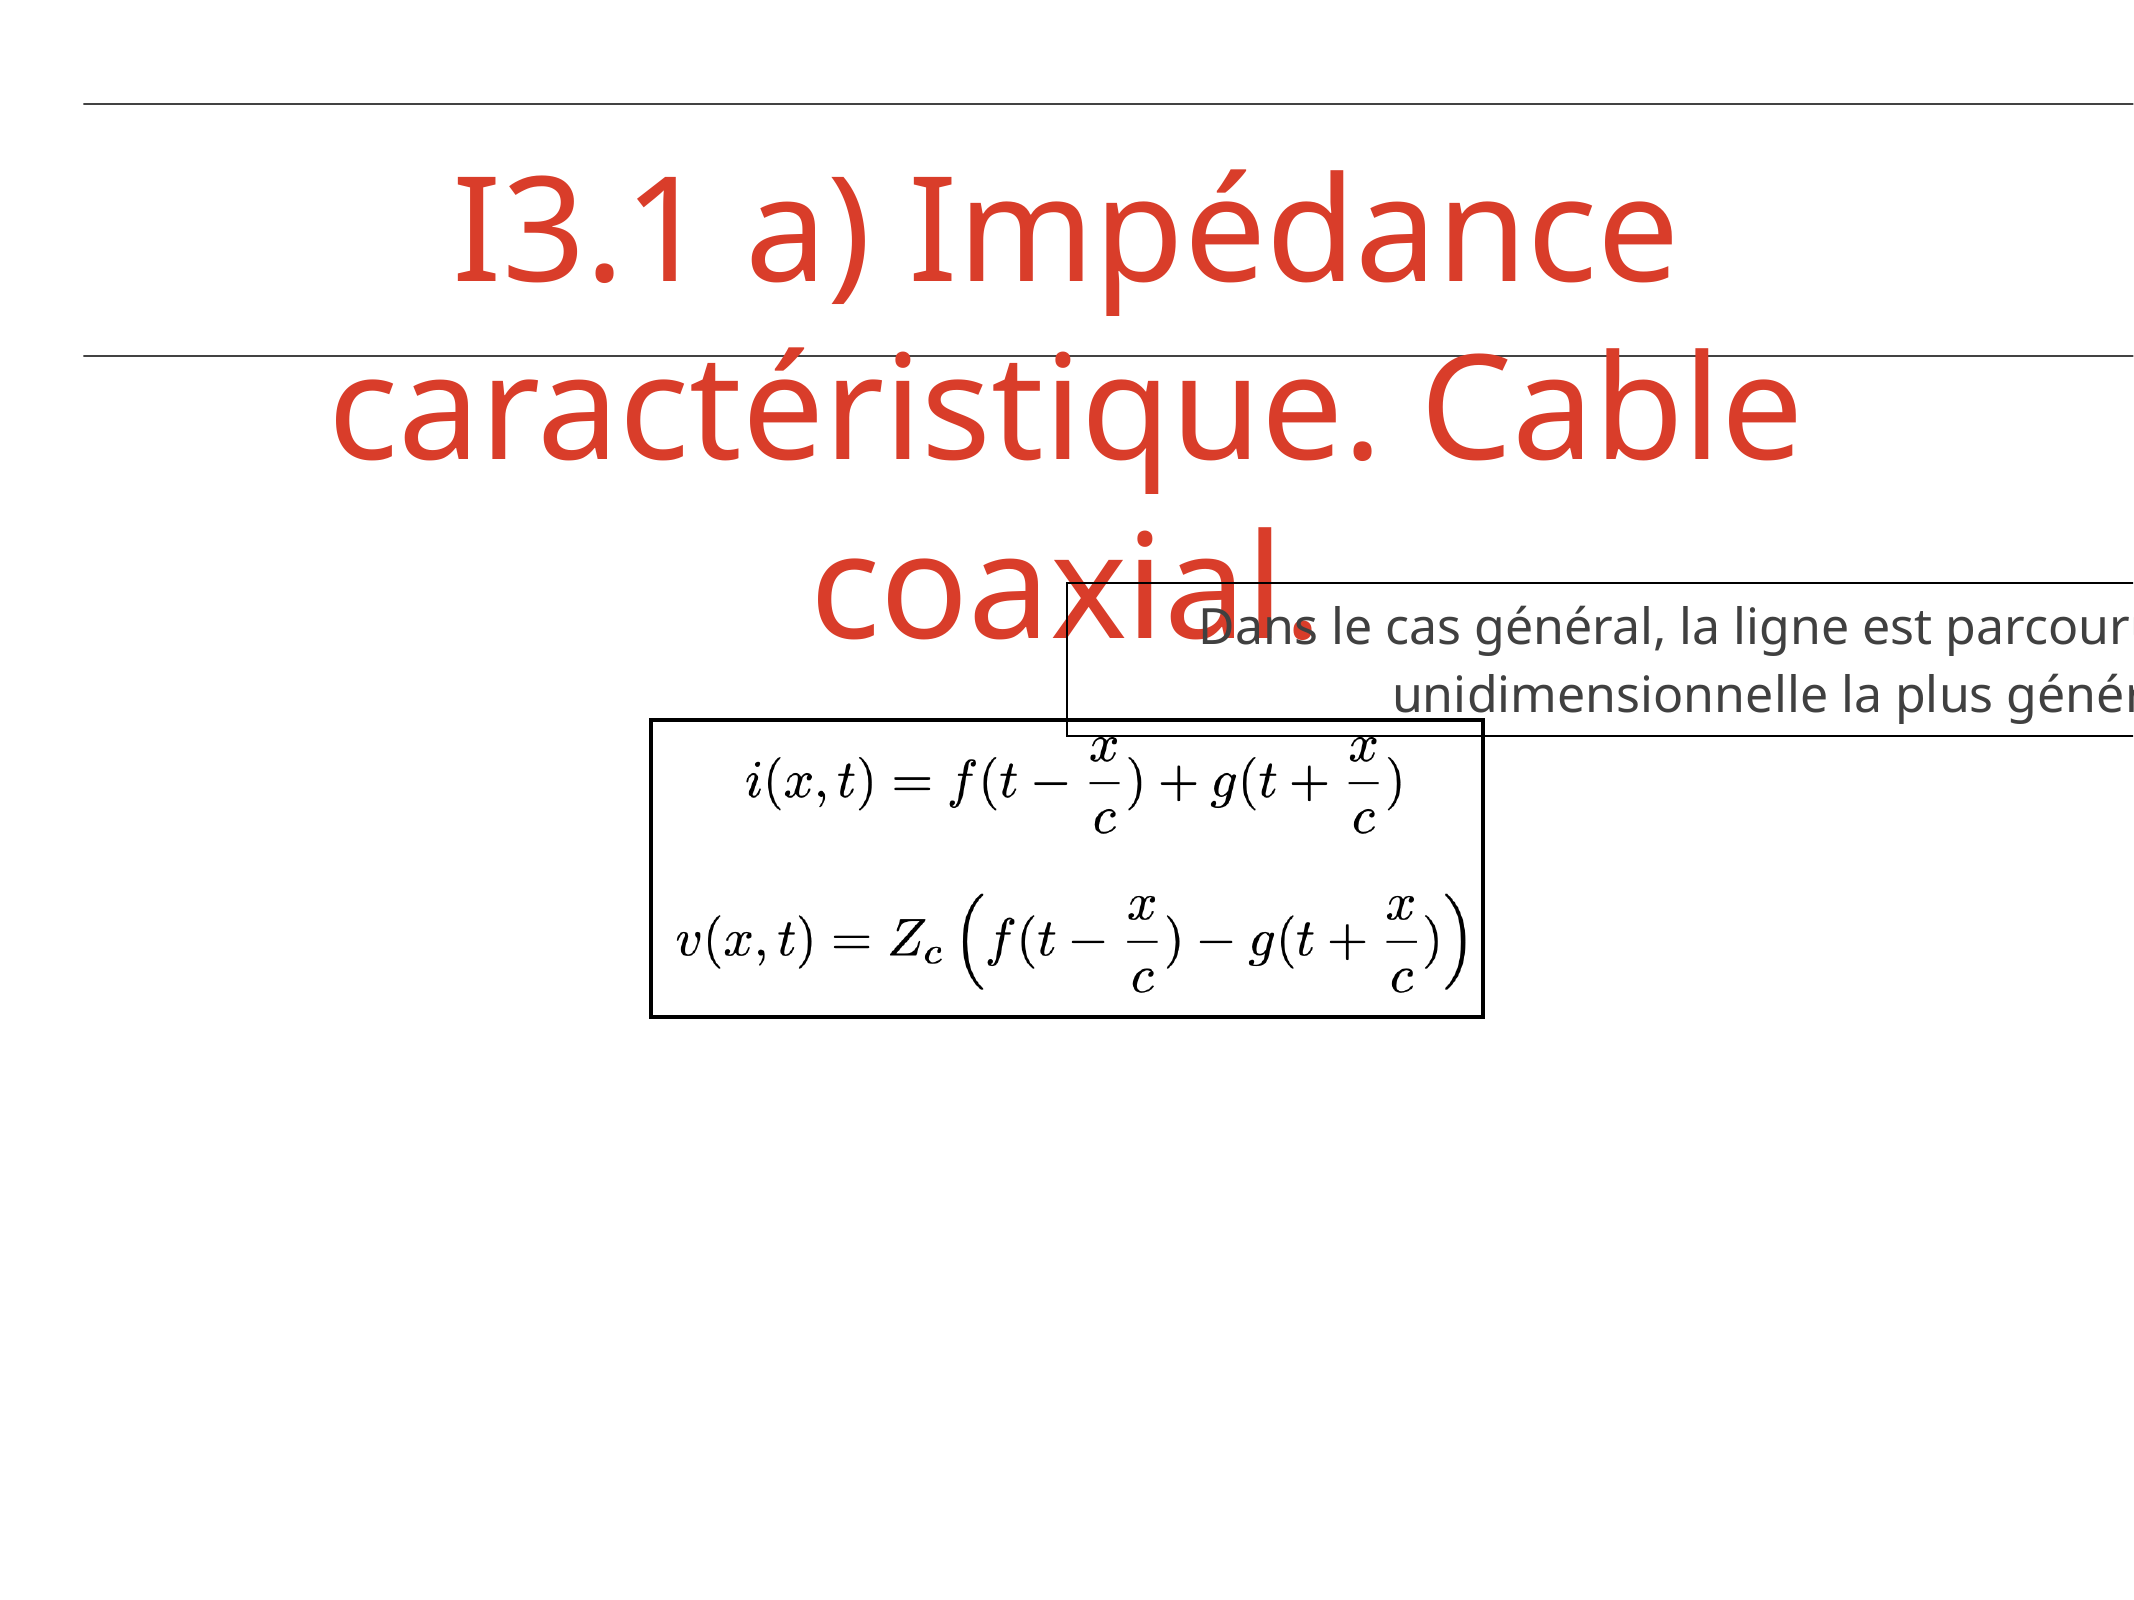

I3.1 a) Impédance caractéristique. Cable coaxial.
Dans le cas général, la ligne est parcourue par l’onde unidimensionnelle la plus générale :